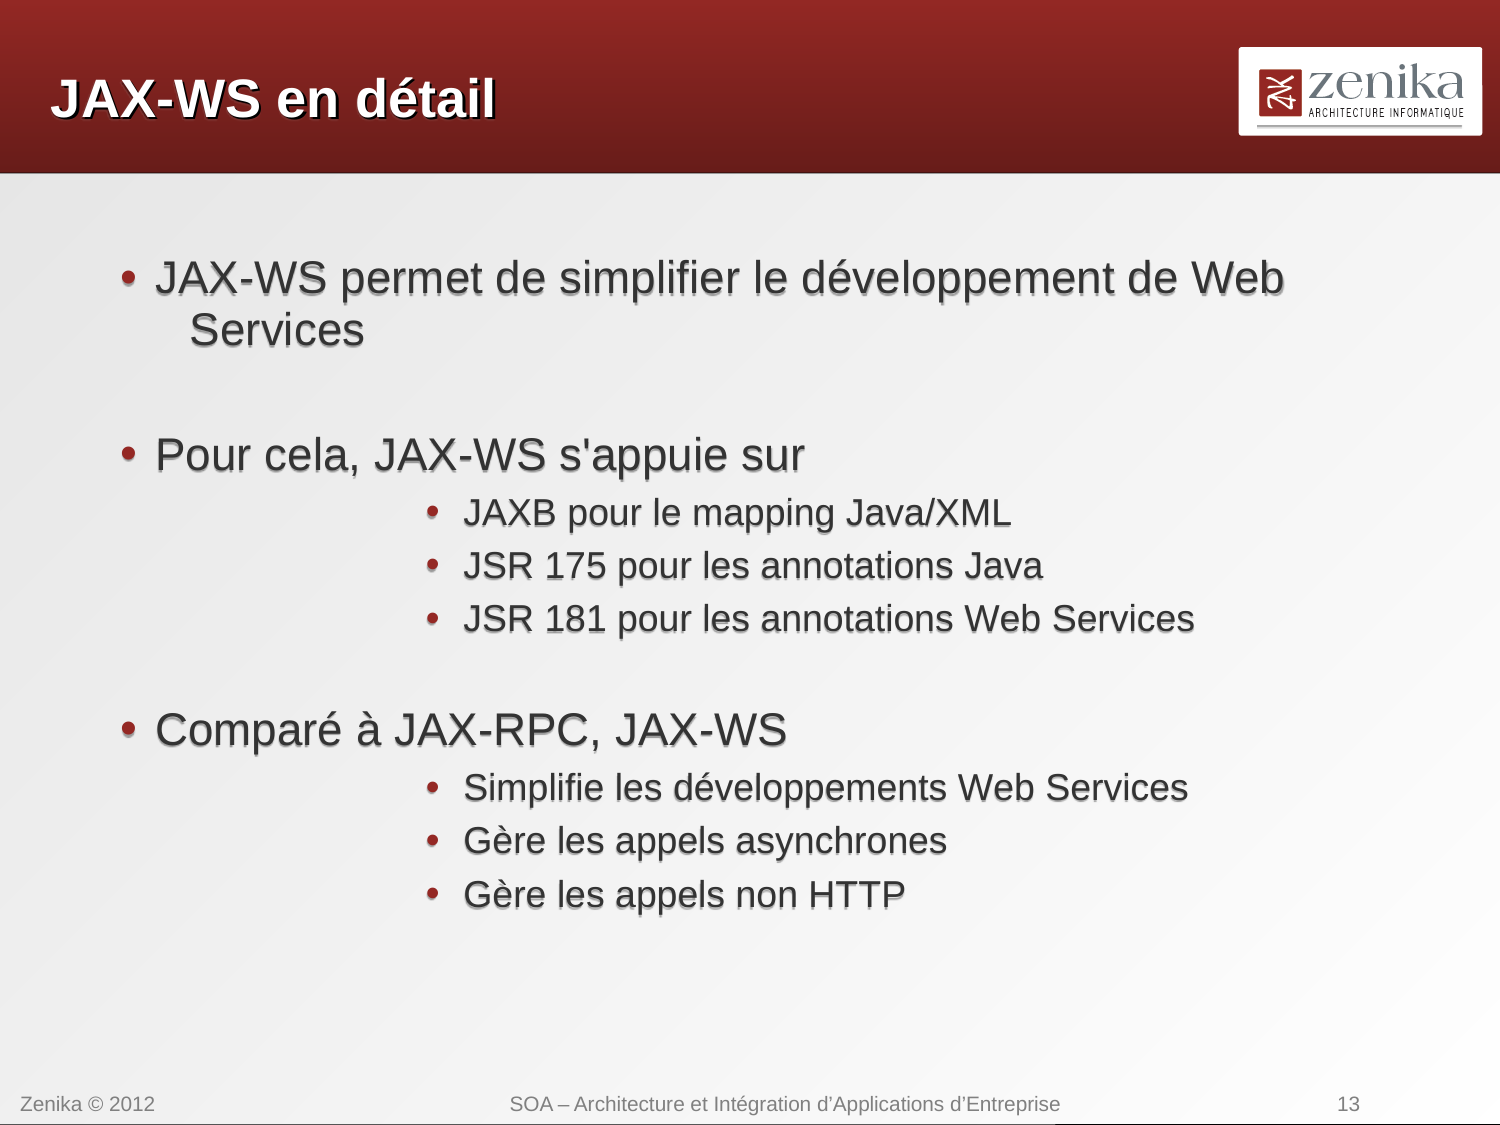

# JAX-WS en détail
JAX-WS permet de simplifier le développement de Web Services
Pour cela, JAX-WS s'appuie sur
JAXB pour le mapping Java/XML
JSR 175 pour les annotations Java
JSR 181 pour les annotations Web Services
Comparé à JAX-RPC, JAX-WS
Simplifie les développements Web Services
Gère les appels asynchrones
Gère les appels non HTTP